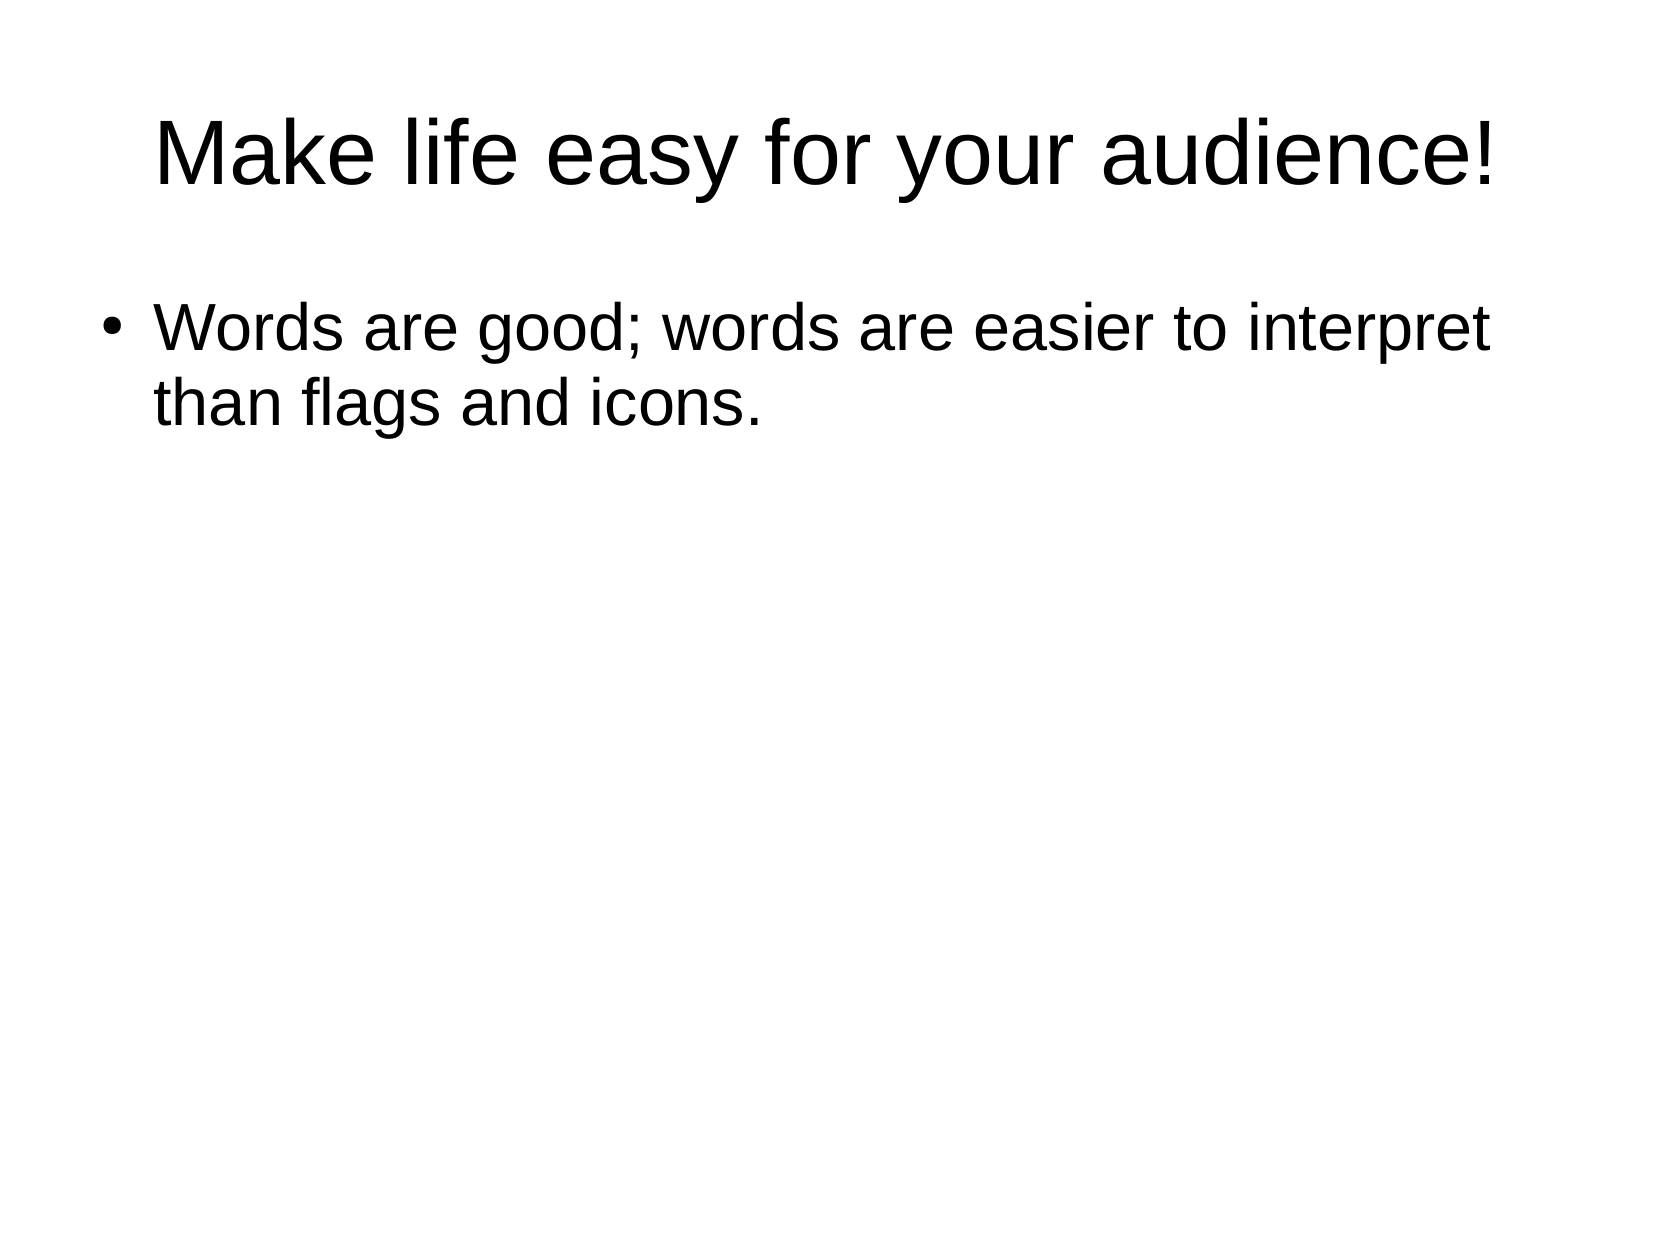

# Make life easy for your audience!
Words are good; words are easier to interpret than flags and icons.